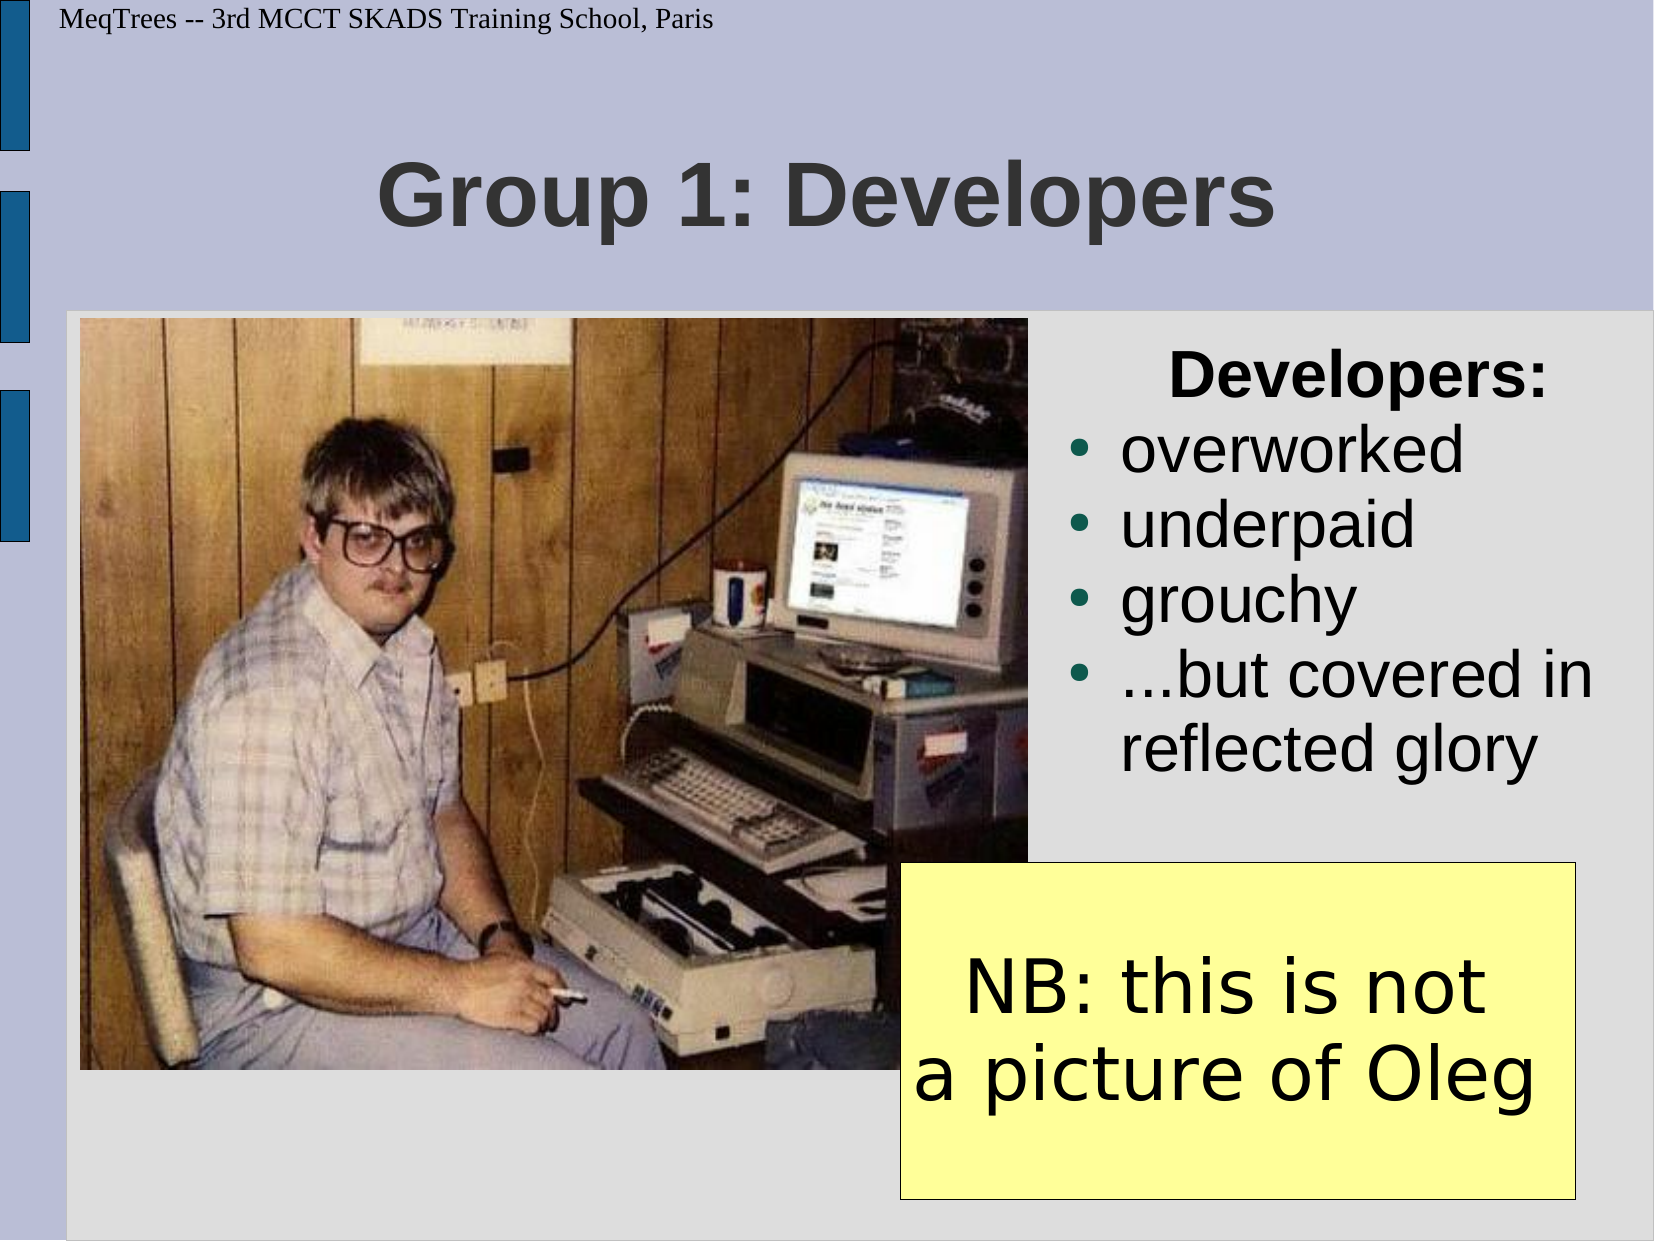

MeqTrees -- 3rd MCCT SKADS Training School, Paris
# Group 1: Developers
Developers:
overworked
underpaid
grouchy
...but covered in reflected glory
NB: this is not
a picture of Oleg